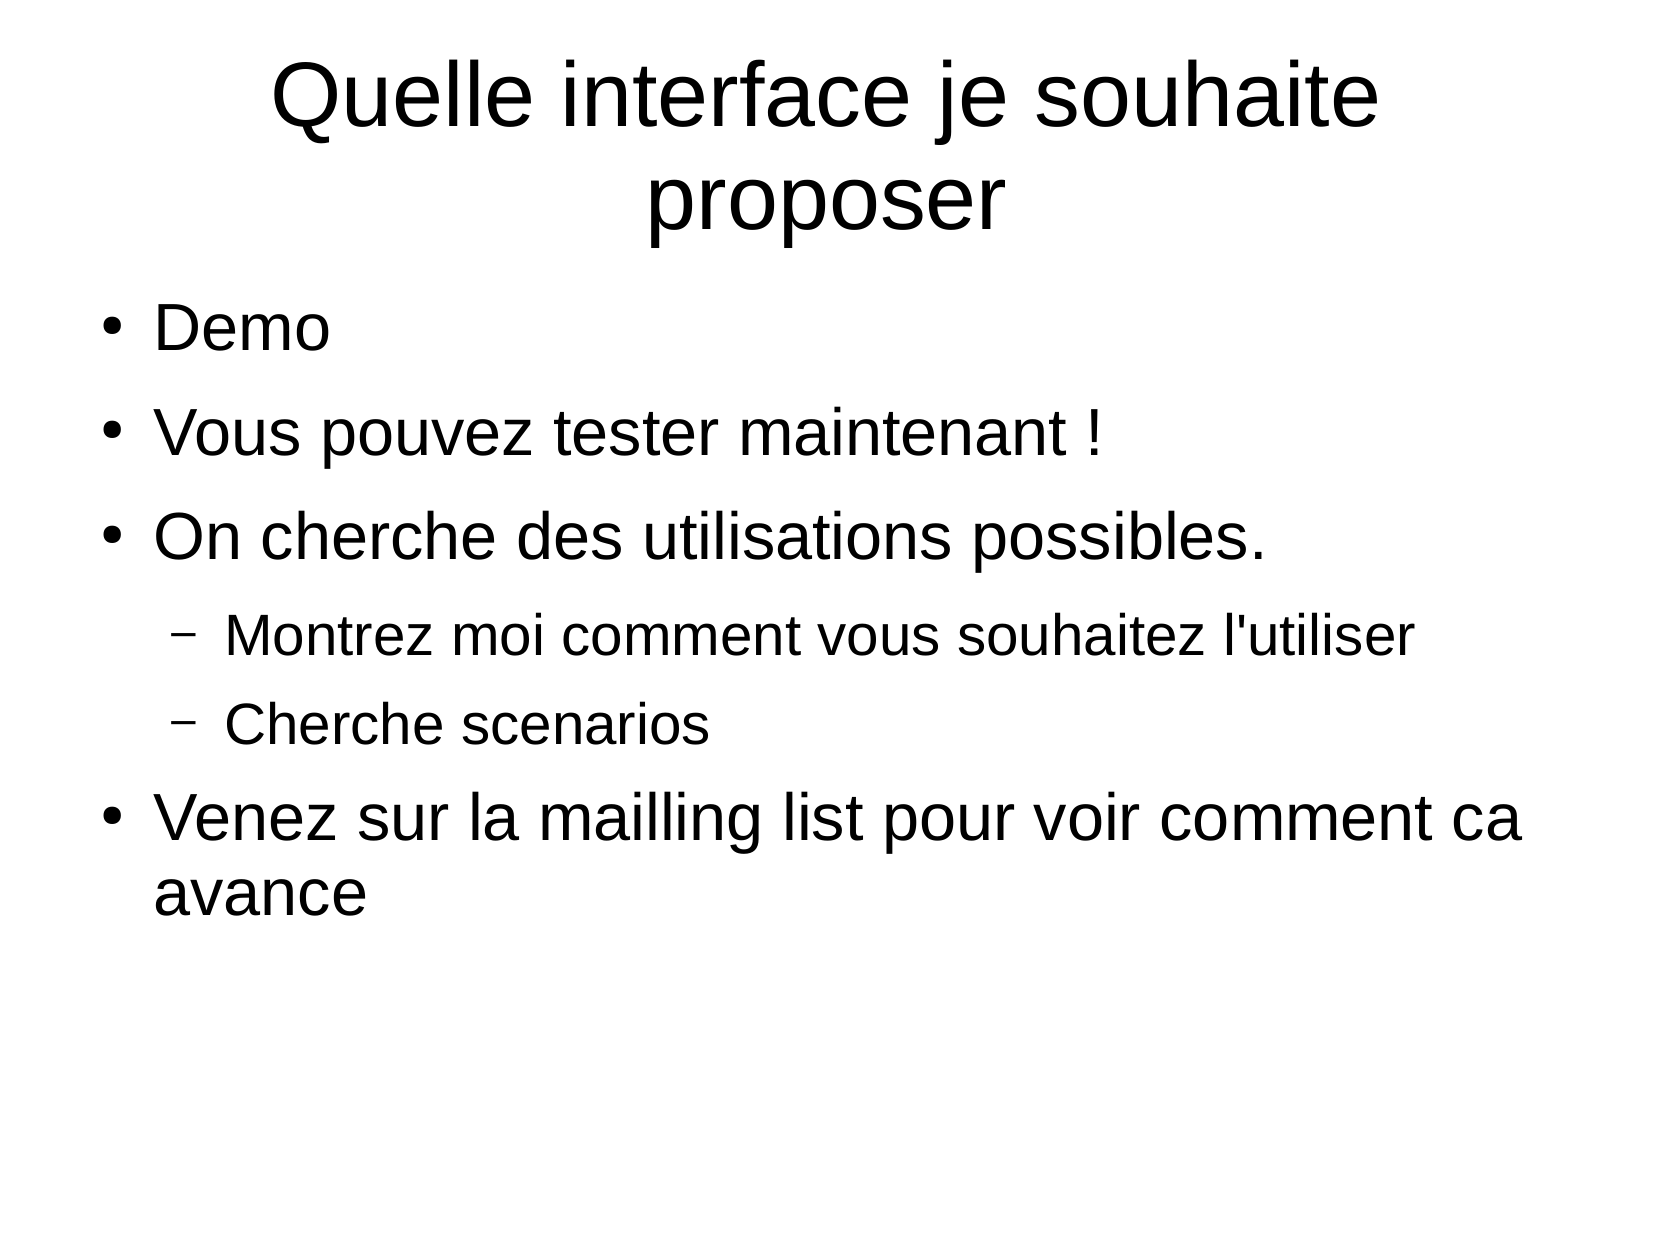

# Quelle interface je souhaite proposer
Demo
Vous pouvez tester maintenant !
On cherche des utilisations possibles.
Montrez moi comment vous souhaitez l'utiliser
Cherche scenarios
Venez sur la mailling list pour voir comment ca avance